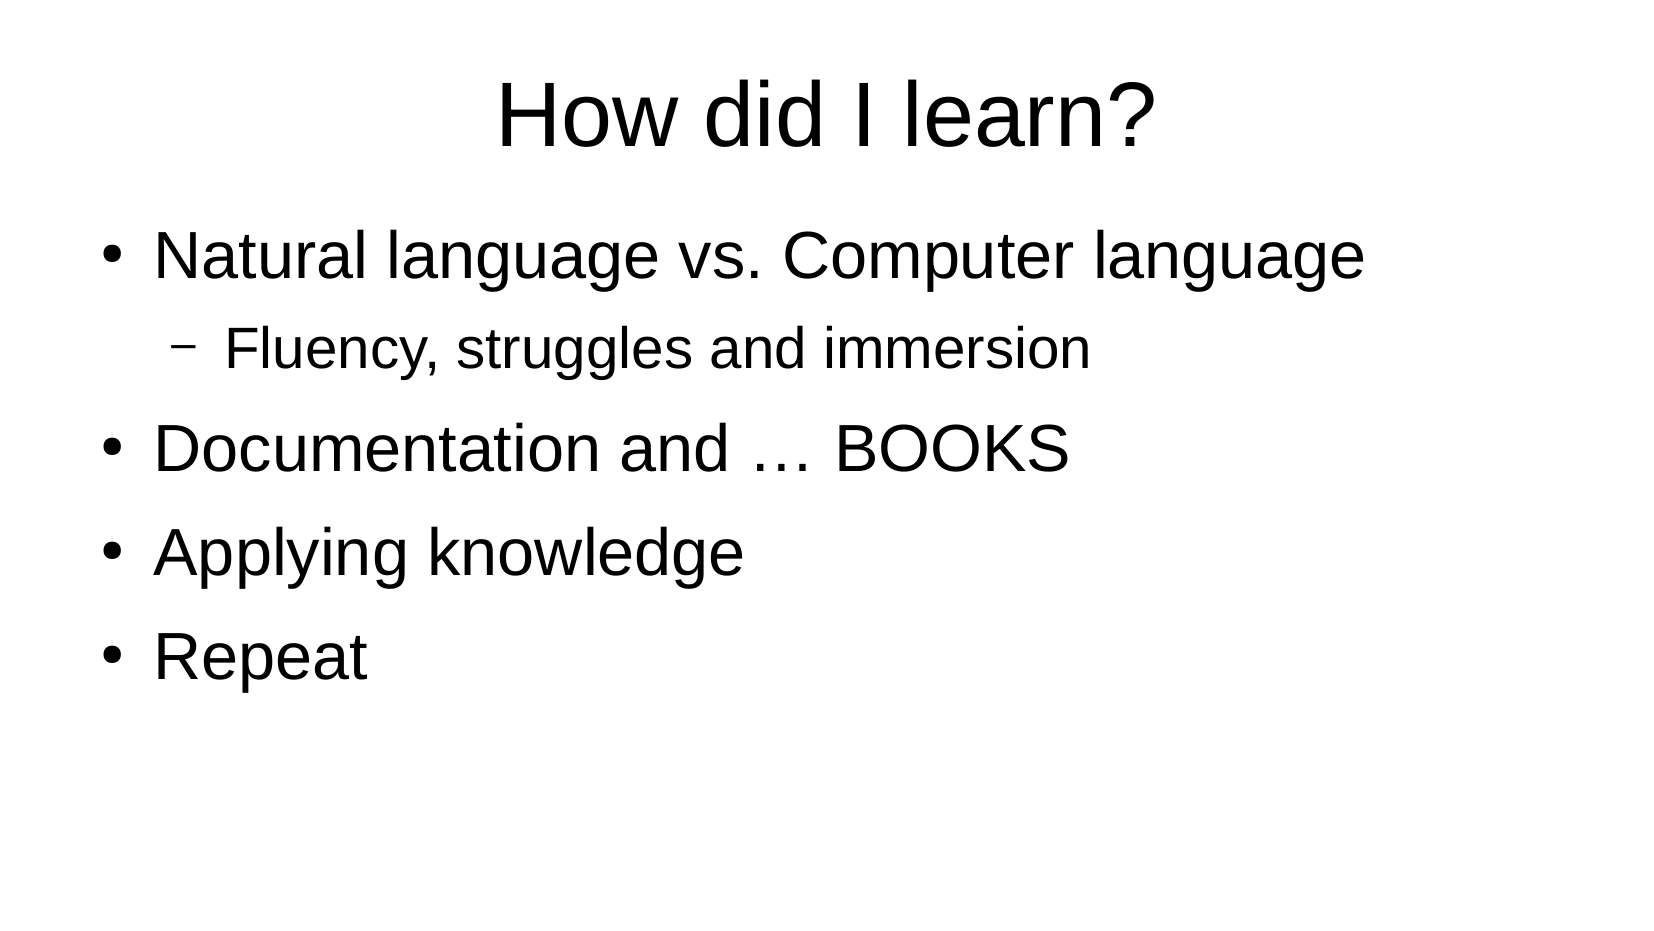

# How did I learn?
Natural language vs. Computer language
Fluency, struggles and immersion
Documentation and … BOOKS
Applying knowledge
Repeat